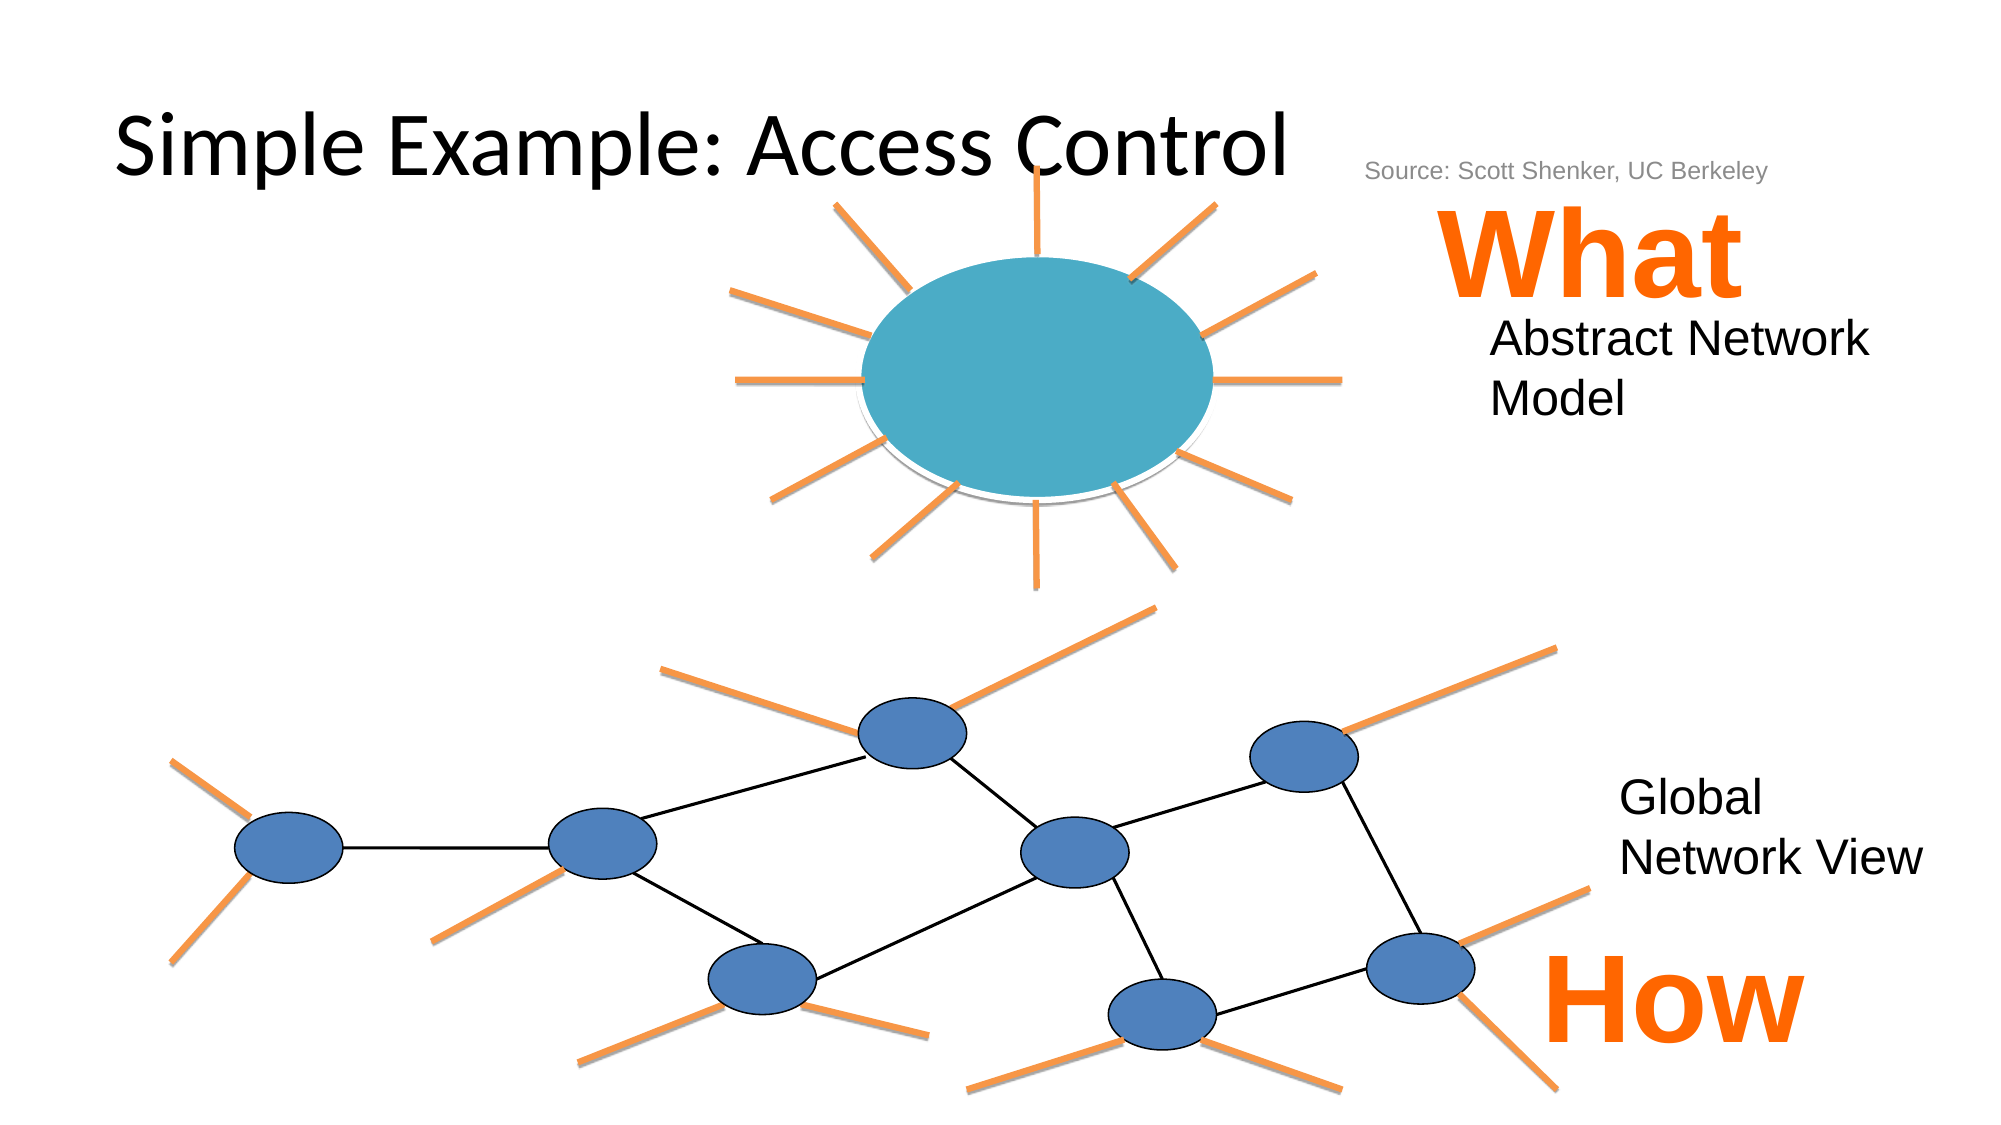

# Simple Example: Access Control
Source: Scott Shenker, UC Berkeley
Abstract Network
Model
What
Global
Network View
How